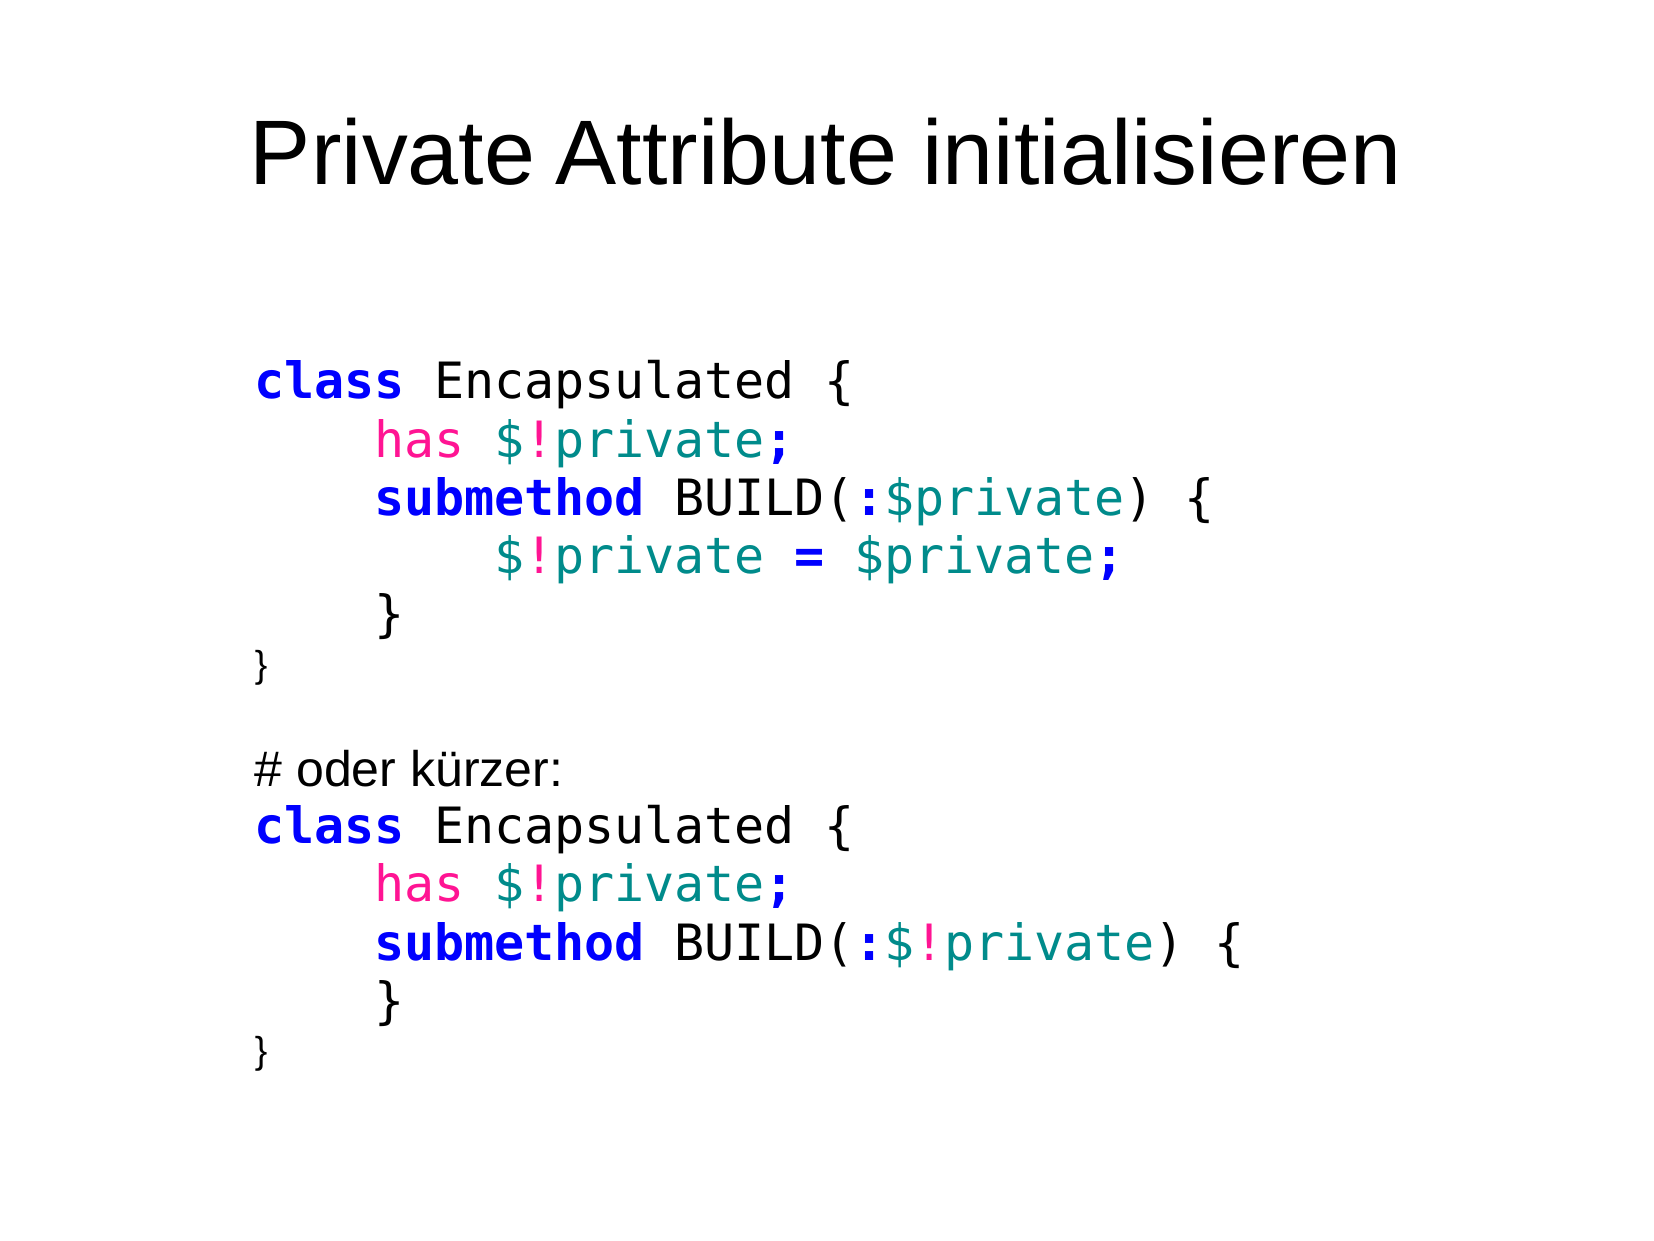

# Private Attribute initialisieren
class Encapsulated {
 has $!private;
 submethod BUILD(:$private) {
 $!private = $private;
 }
}
# oder kürzer:
class Encapsulated {
 has $!private;
 submethod BUILD(:$!private) {
 }
}